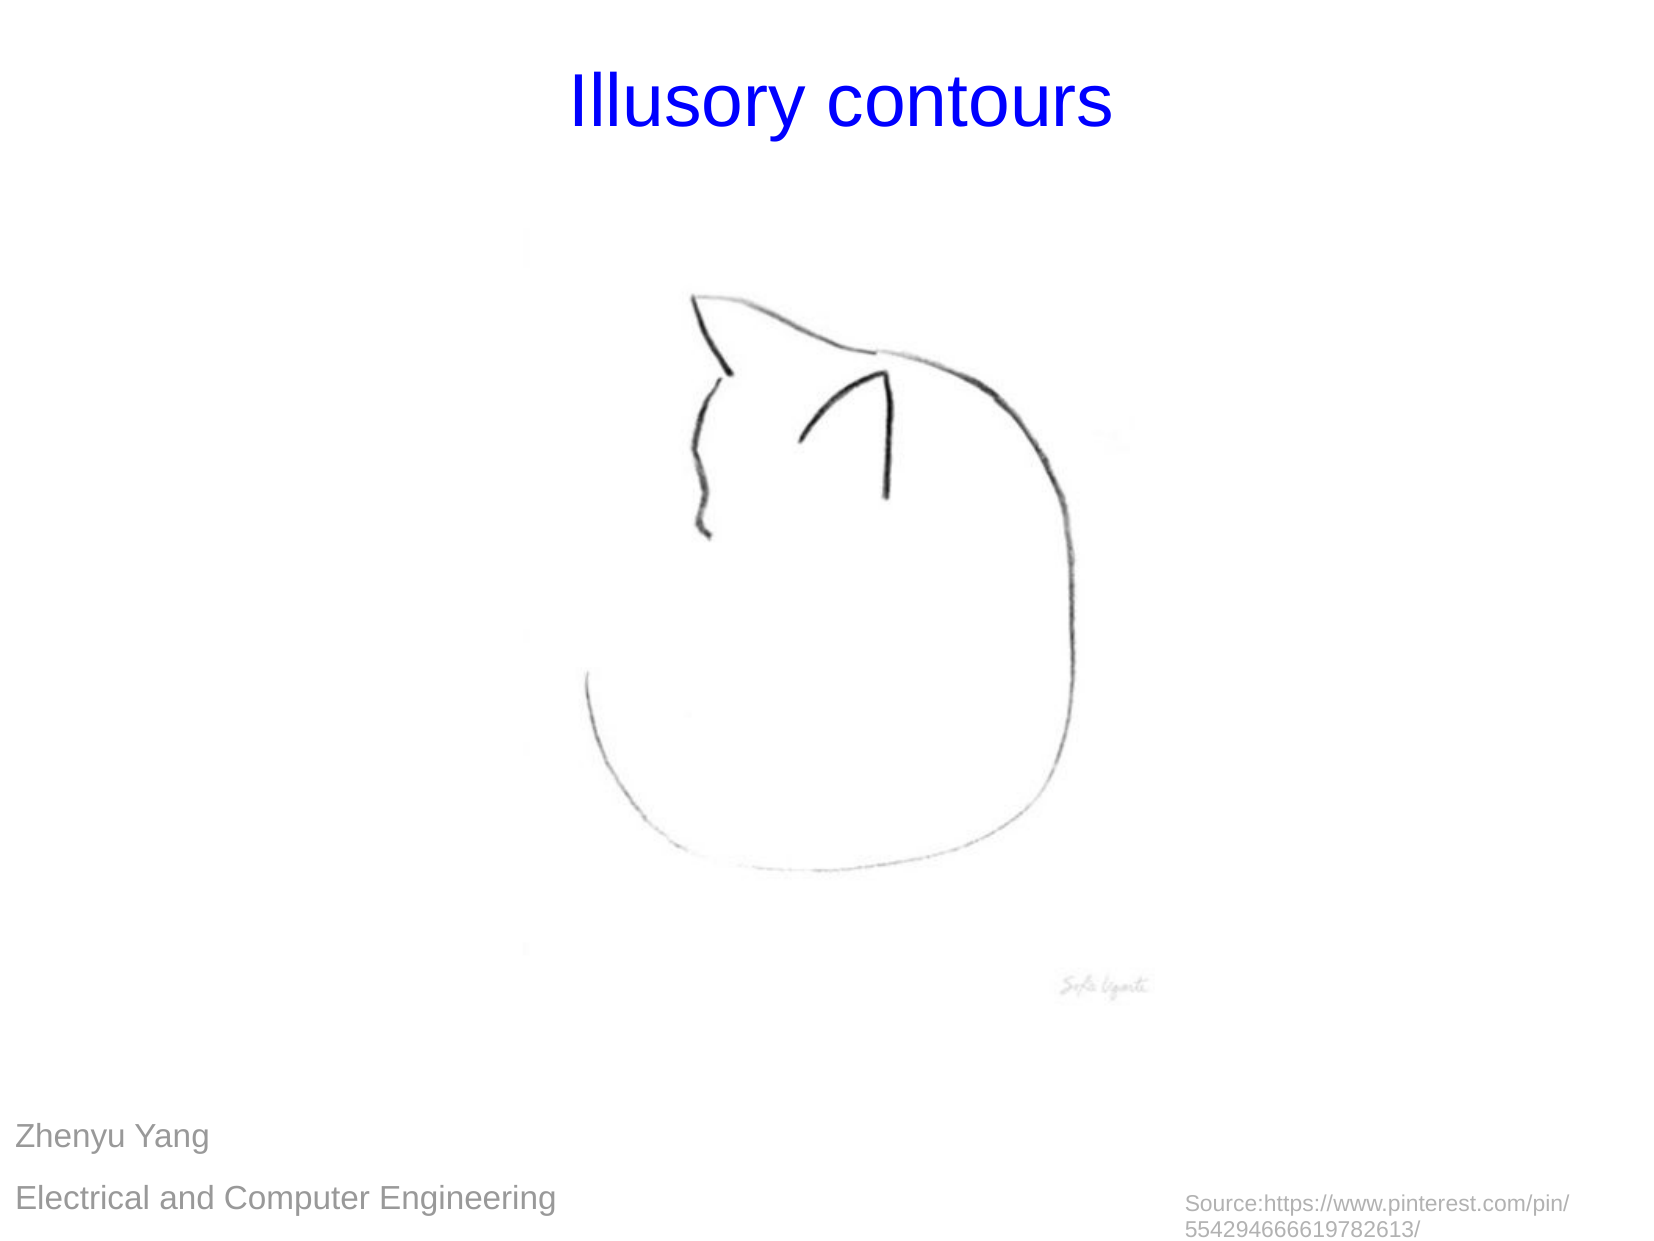

Illusory contours
Zhenyu Yang
Electrical and Computer Engineering
Source:https://www.pinterest.com/pin/554294666619782613/